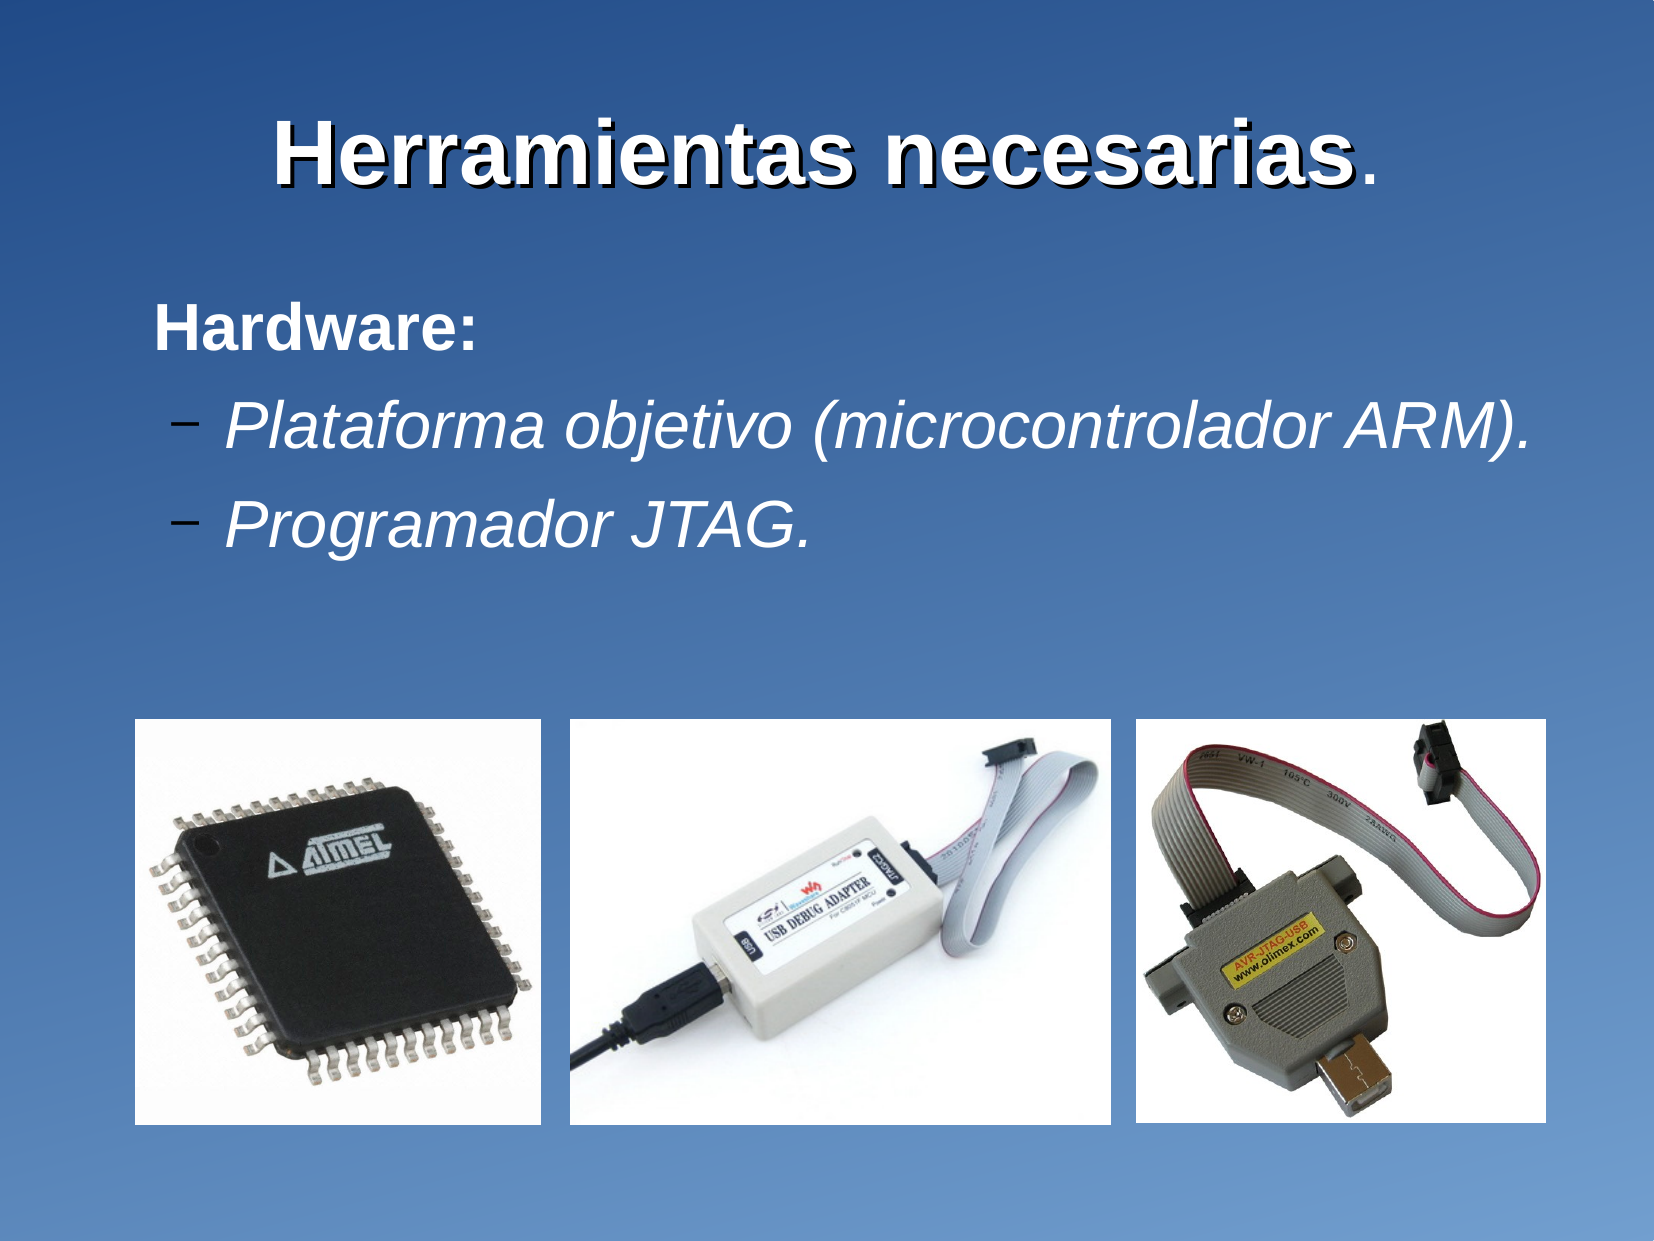

# Herramientas necesarias.
Hardware:
Plataforma objetivo (microcontrolador ARM).
Programador JTAG.